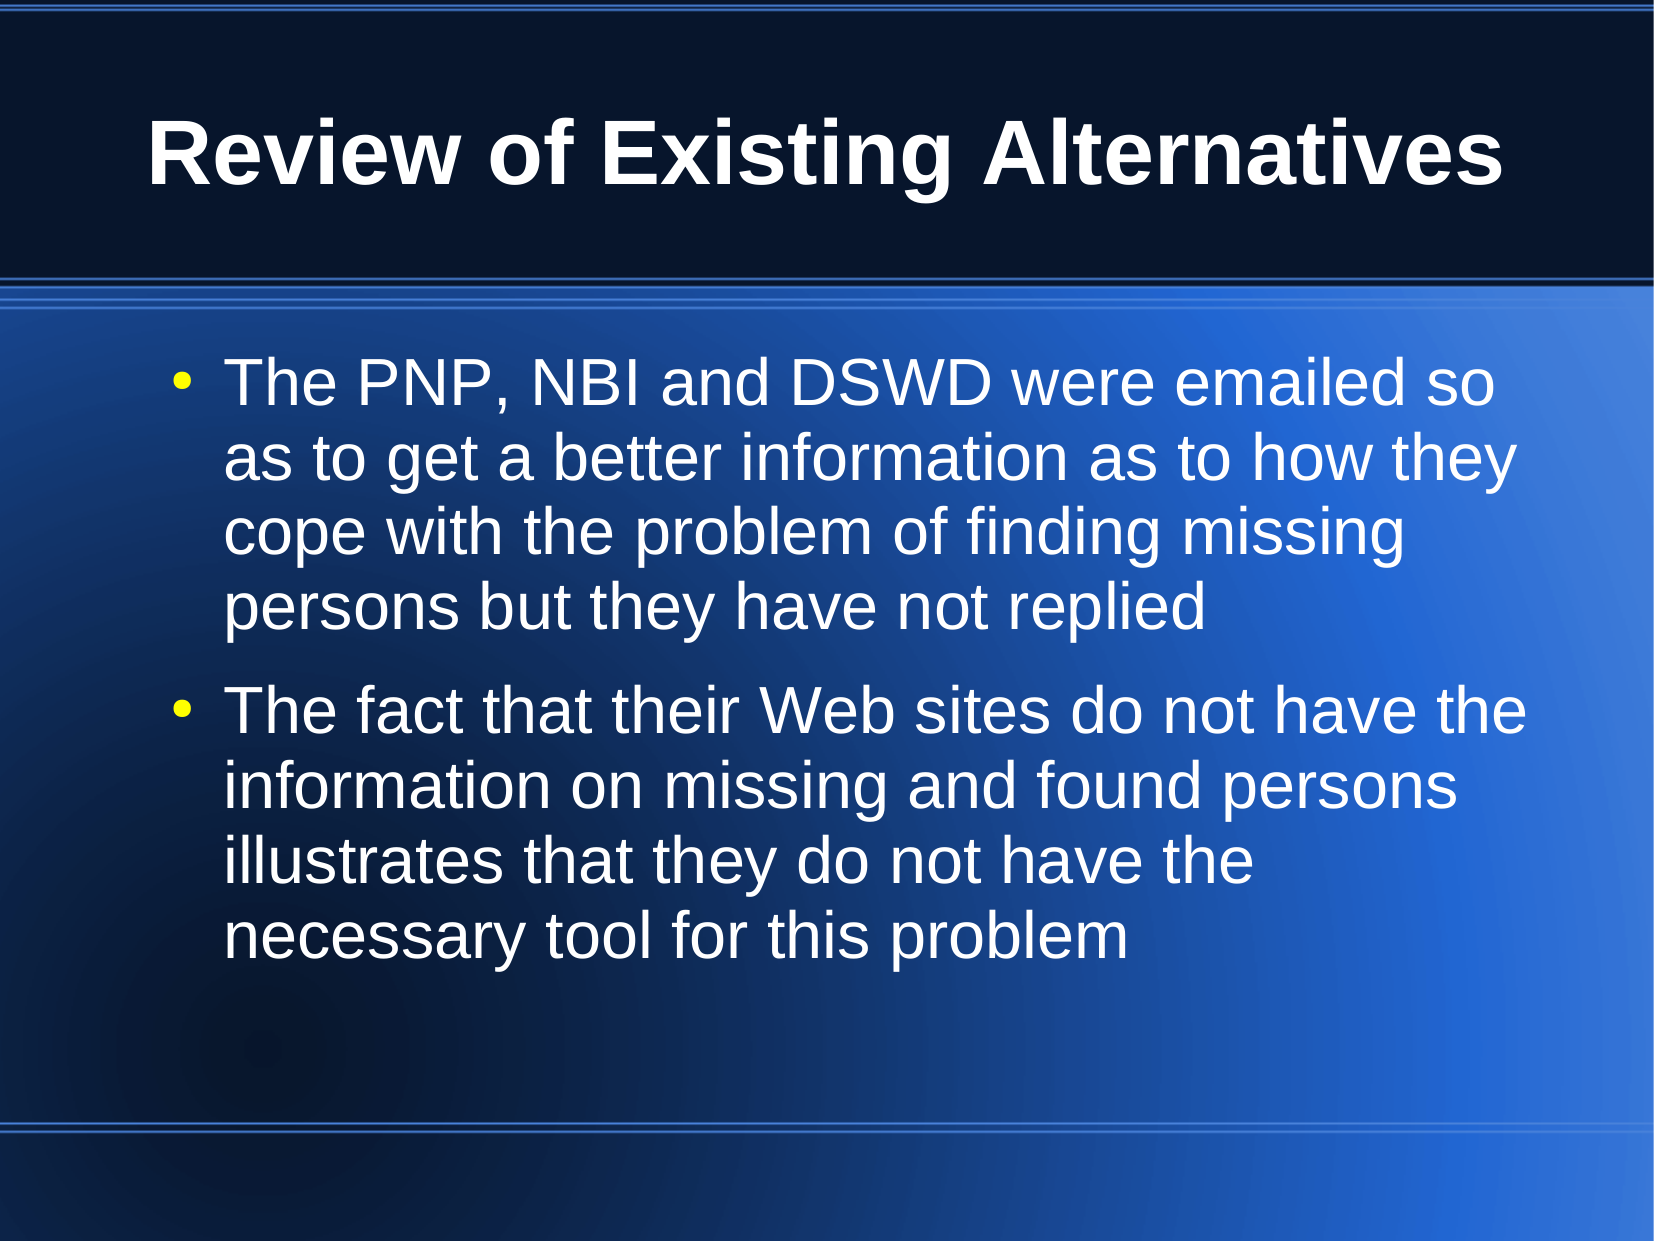

# Review of Existing Alternatives
The PNP, NBI and DSWD were emailed so as to get a better information as to how they cope with the problem of finding missing persons but they have not replied
The fact that their Web sites do not have the information on missing and found persons illustrates that they do not have the necessary tool for this problem